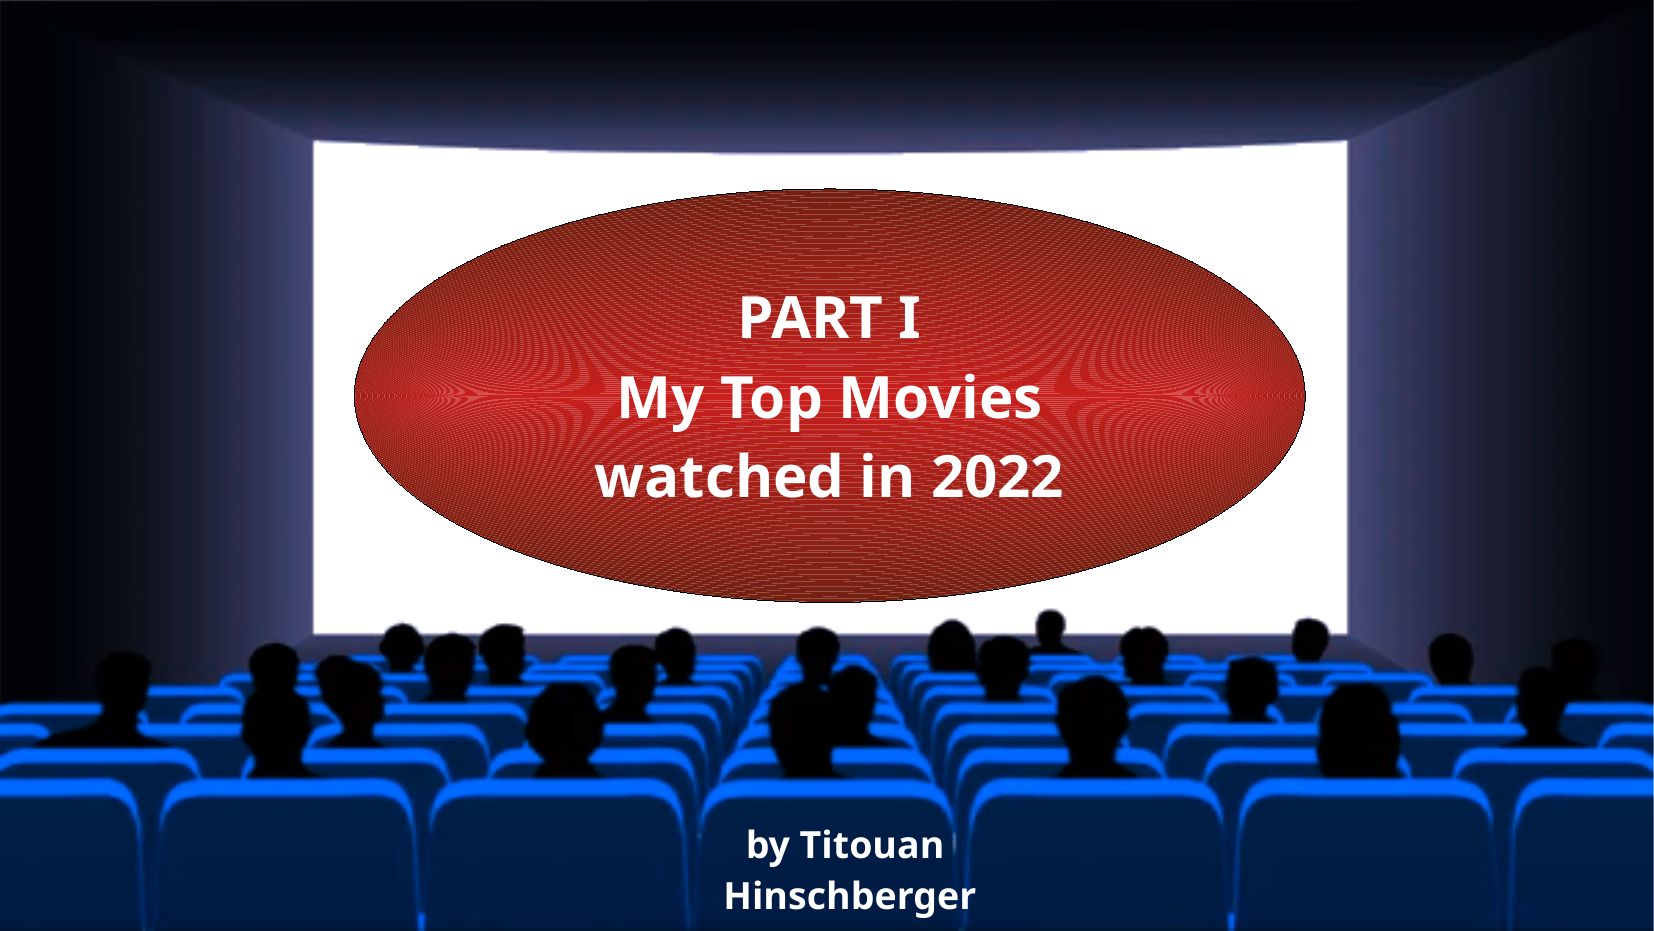

PART I
My Top Movies watched in 2022